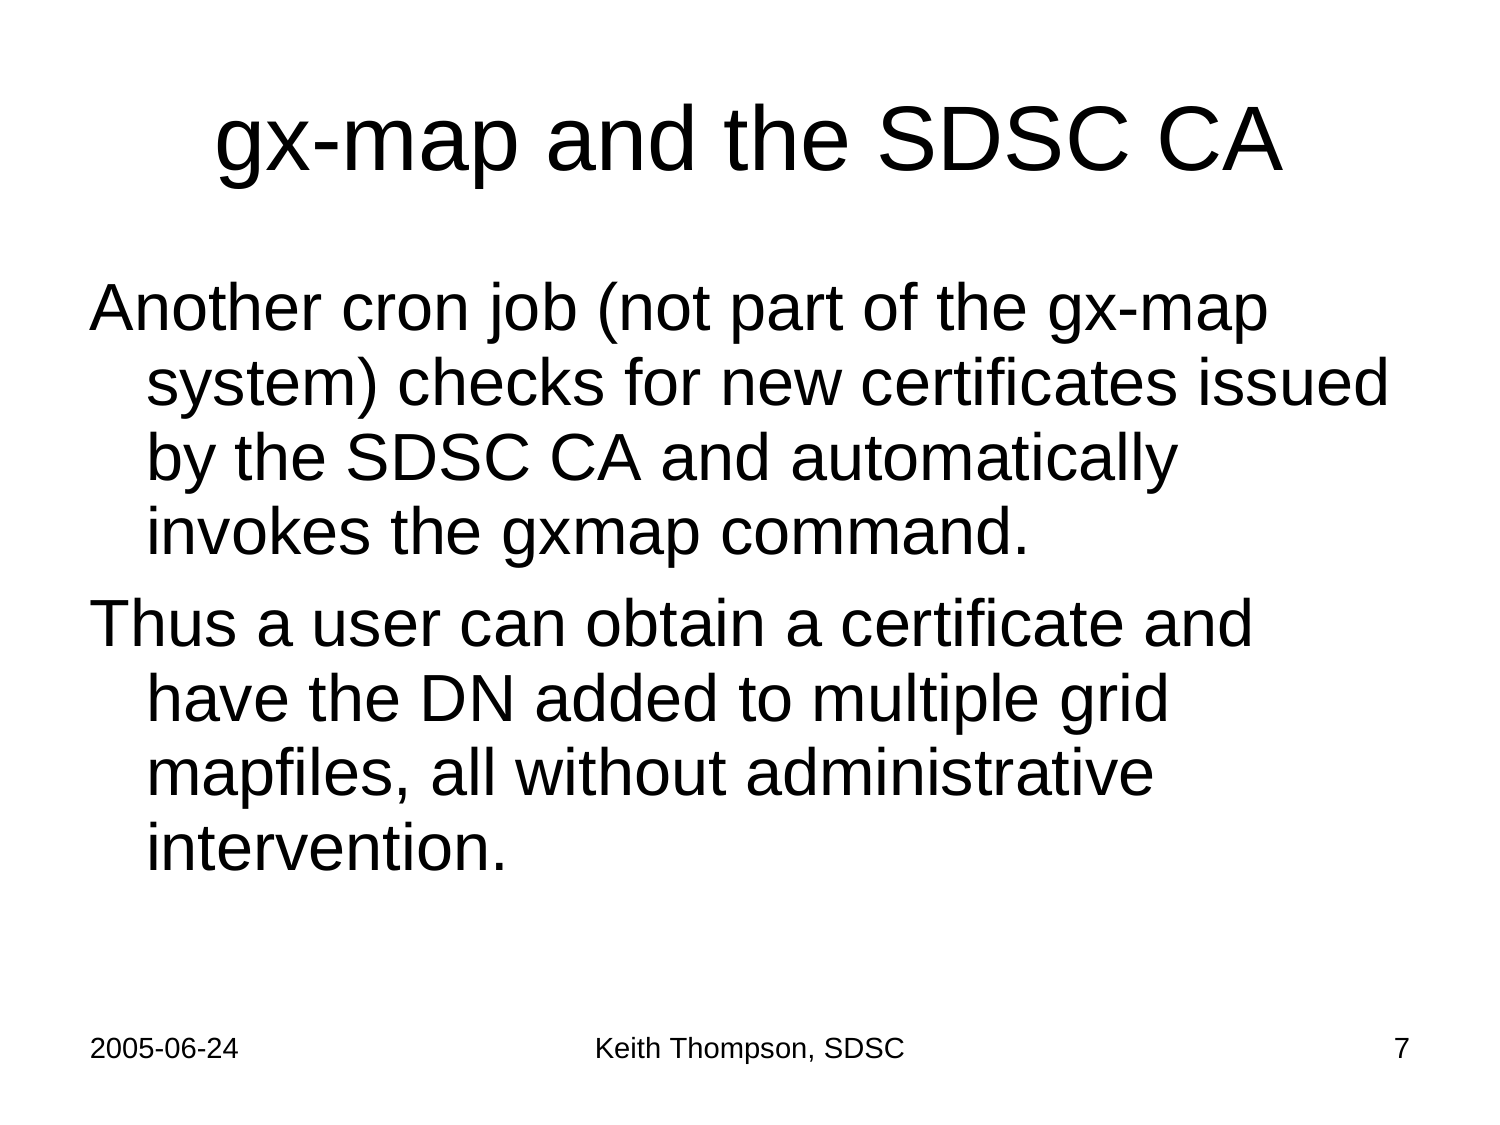

# gx-map and the SDSC CA
Another cron job (not part of the gx-map system) checks for new certificates issued by the SDSC CA and automatically invokes the gx­map command.
Thus a user can obtain a certificate and have the DN added to multiple grid­mapfiles, all without administrative intervention.
2005-06-24
Keith Thompson, SDSC
7